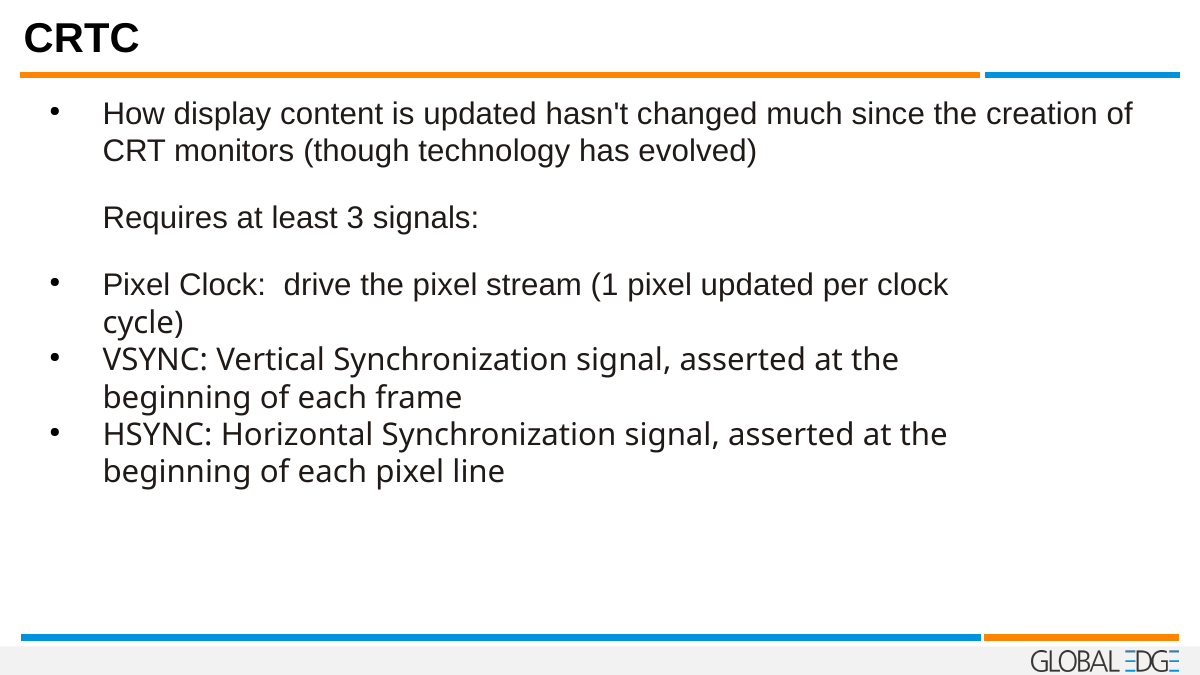

# CRTC
How display content is updated hasn't changed much since the creation of CRT monitors (though technology has evolved)
Requires at least 3 signals:
Pixel Clock: drive the pixel stream (1 pixel updated per clock
cycle)
VSYNC: Vertical Synchronization signal, asserted at the
beginning of each frame
HSYNC: Horizontal Synchronization signal, asserted at the
beginning of each pixel line